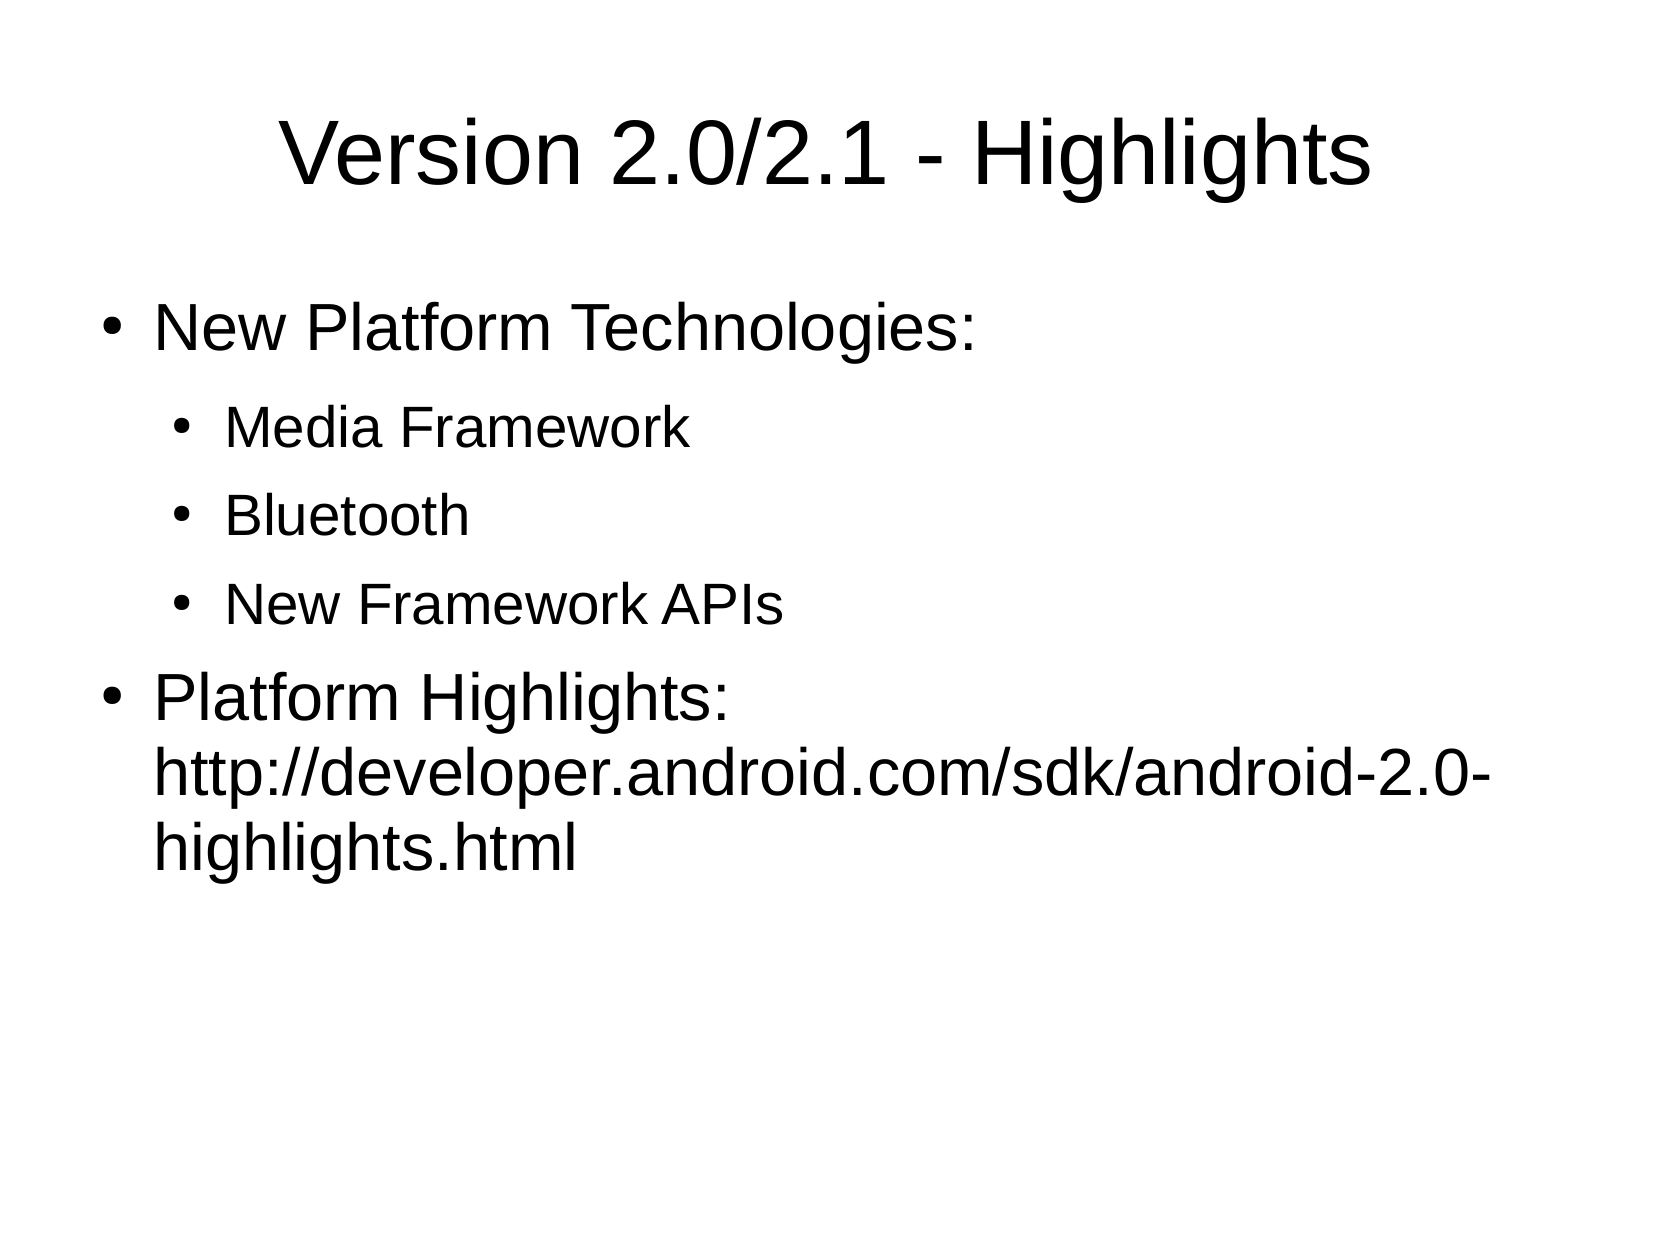

# Version 2.0/2.1 - Highlights
New Platform Technologies:
Media Framework
Bluetooth
New Framework APIs
Platform Highlights: http://developer.android.com/sdk/android-2.0-highlights.html